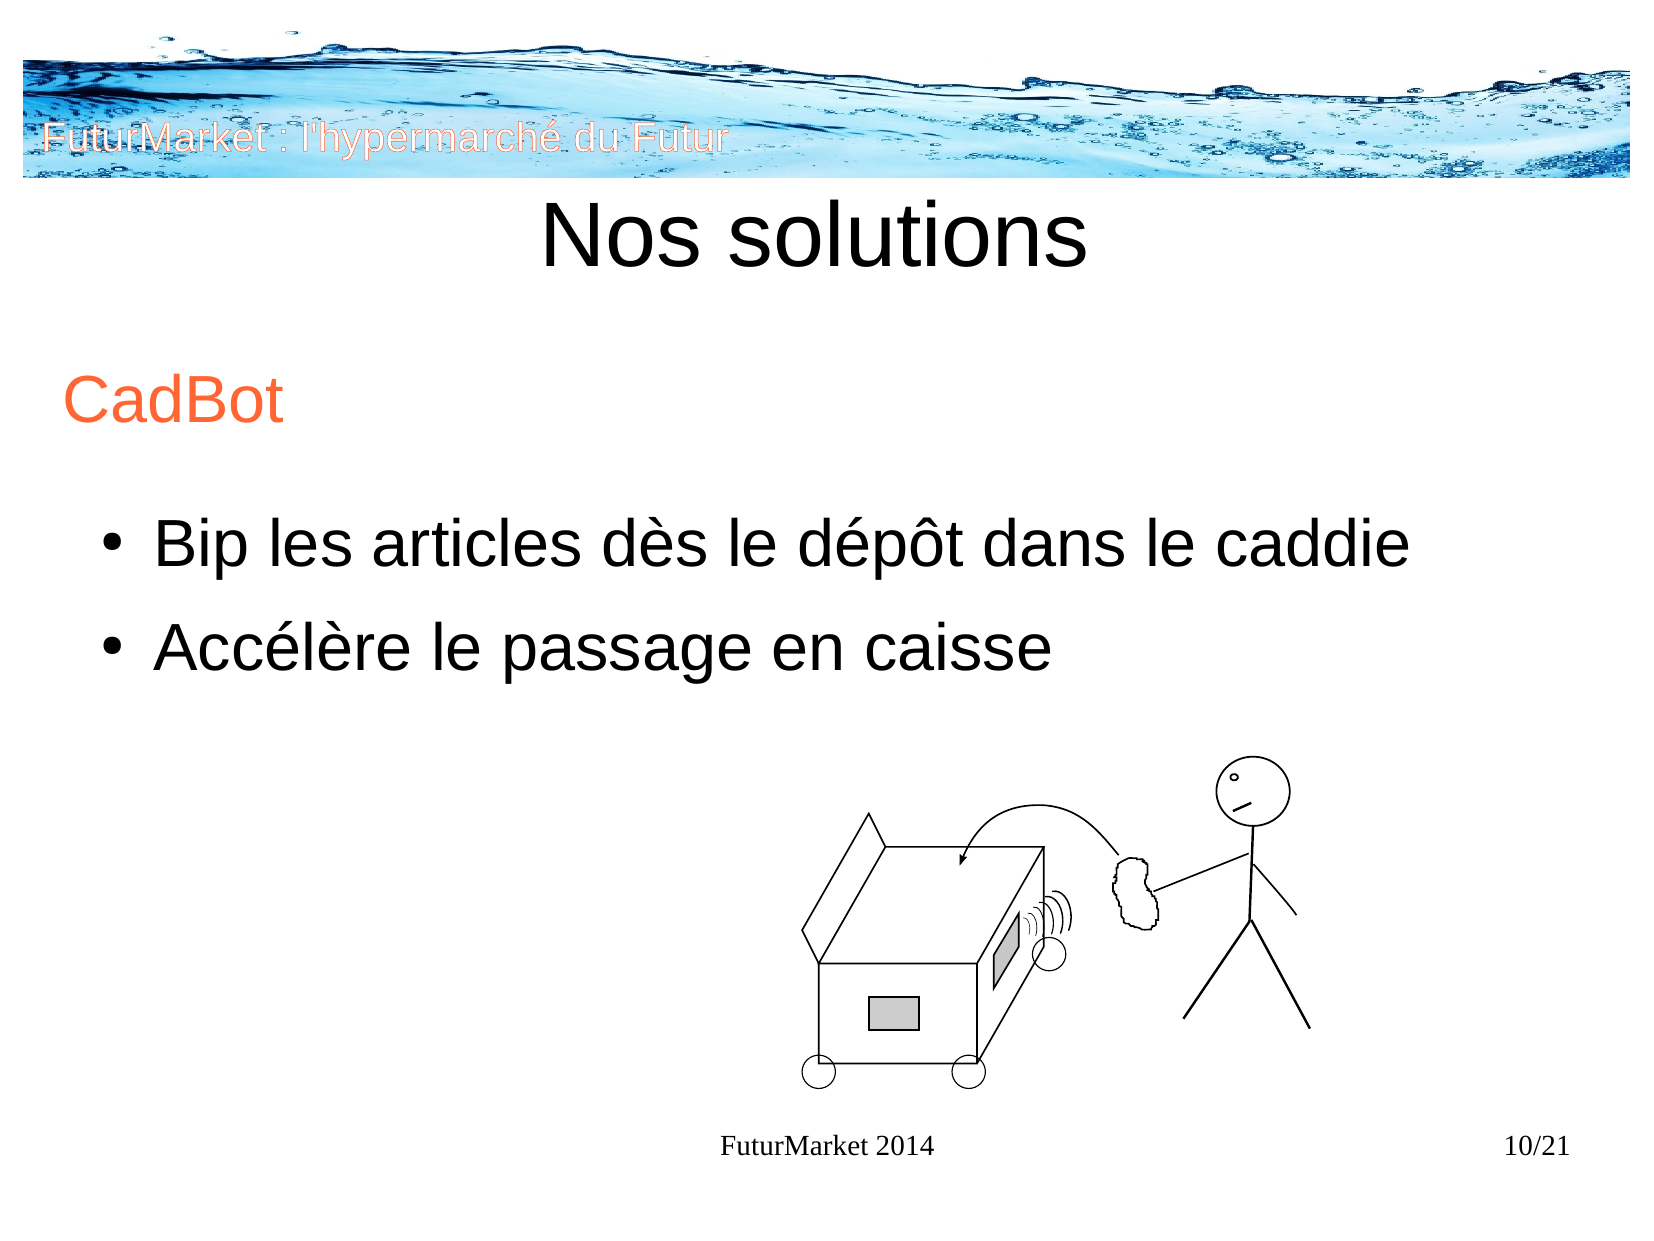

Nos solutions
CadBot
# Bip les articles dès le dépôt dans le caddie
Accélère le passage en caisse
FuturMarket 2014
10